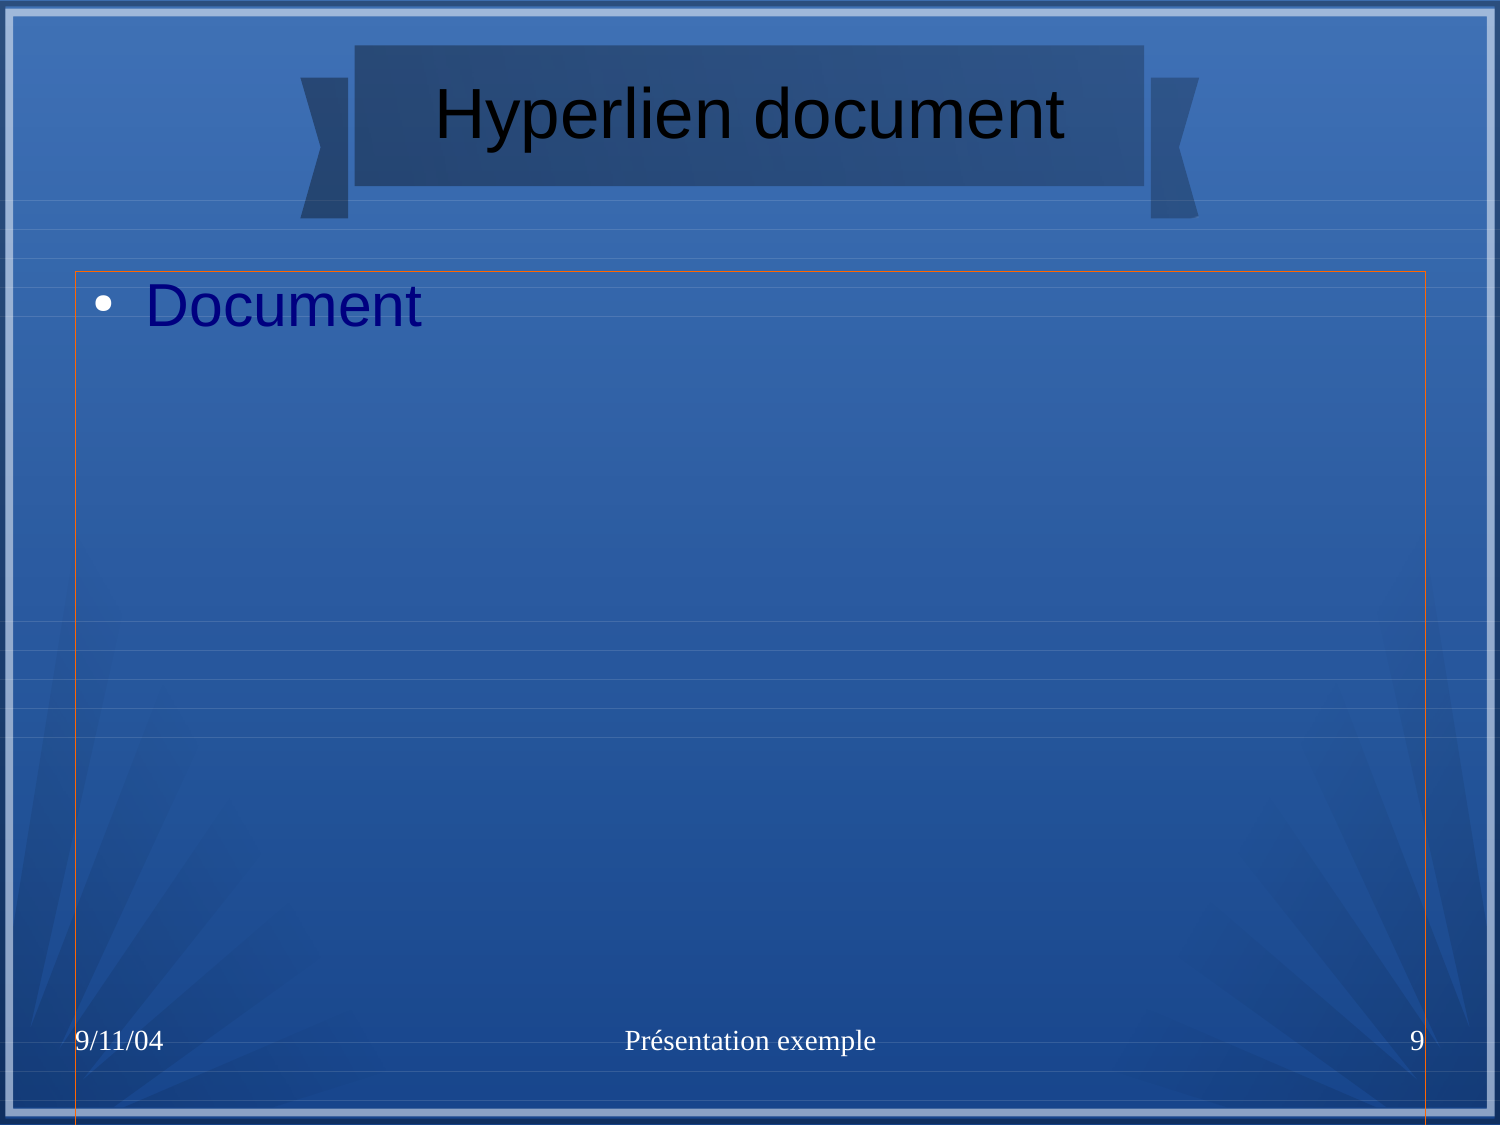

# Hyperlien document
Document
9/11/04
Présentation exemple
9